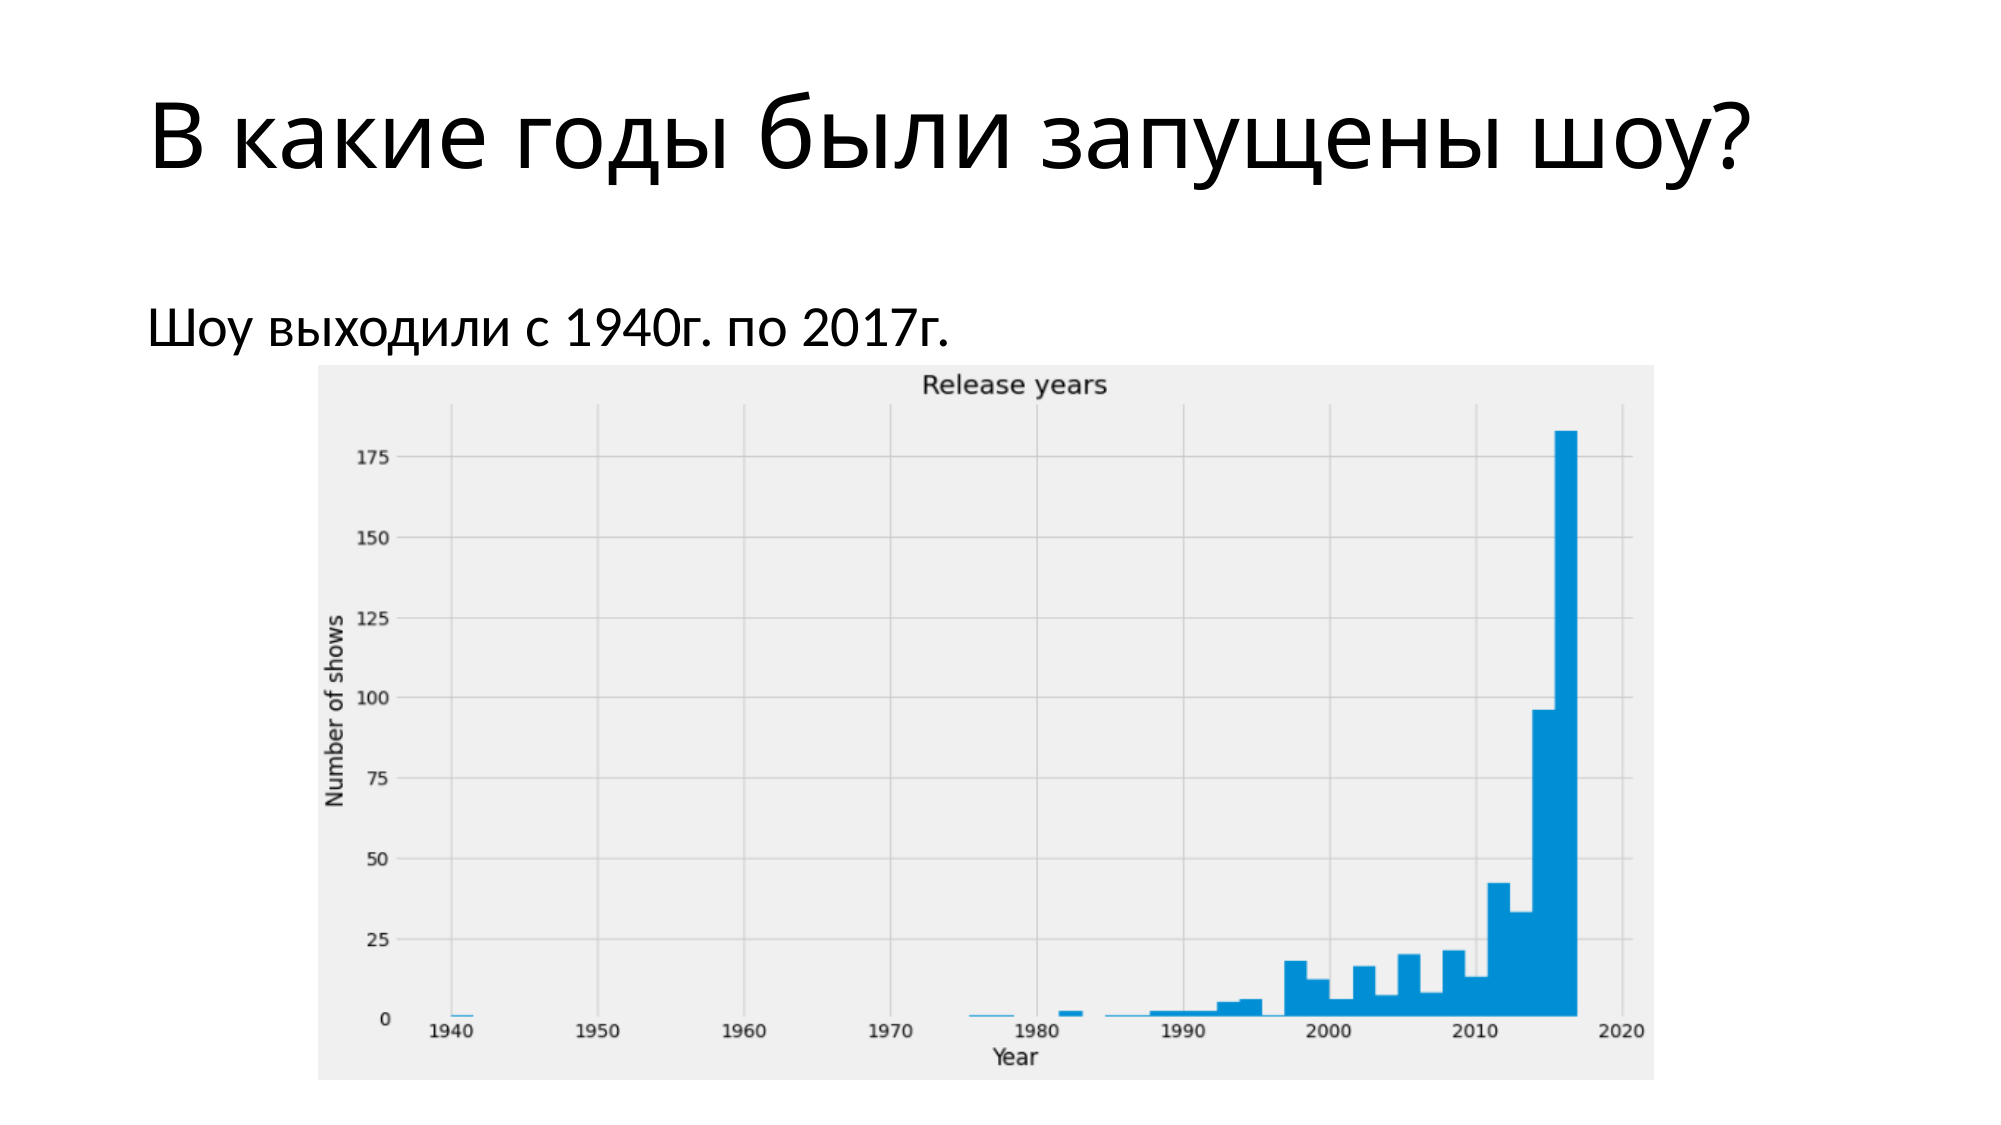

# В какие годы были запущены шоу?
Шоу выходили с 1940г. по 2017г.